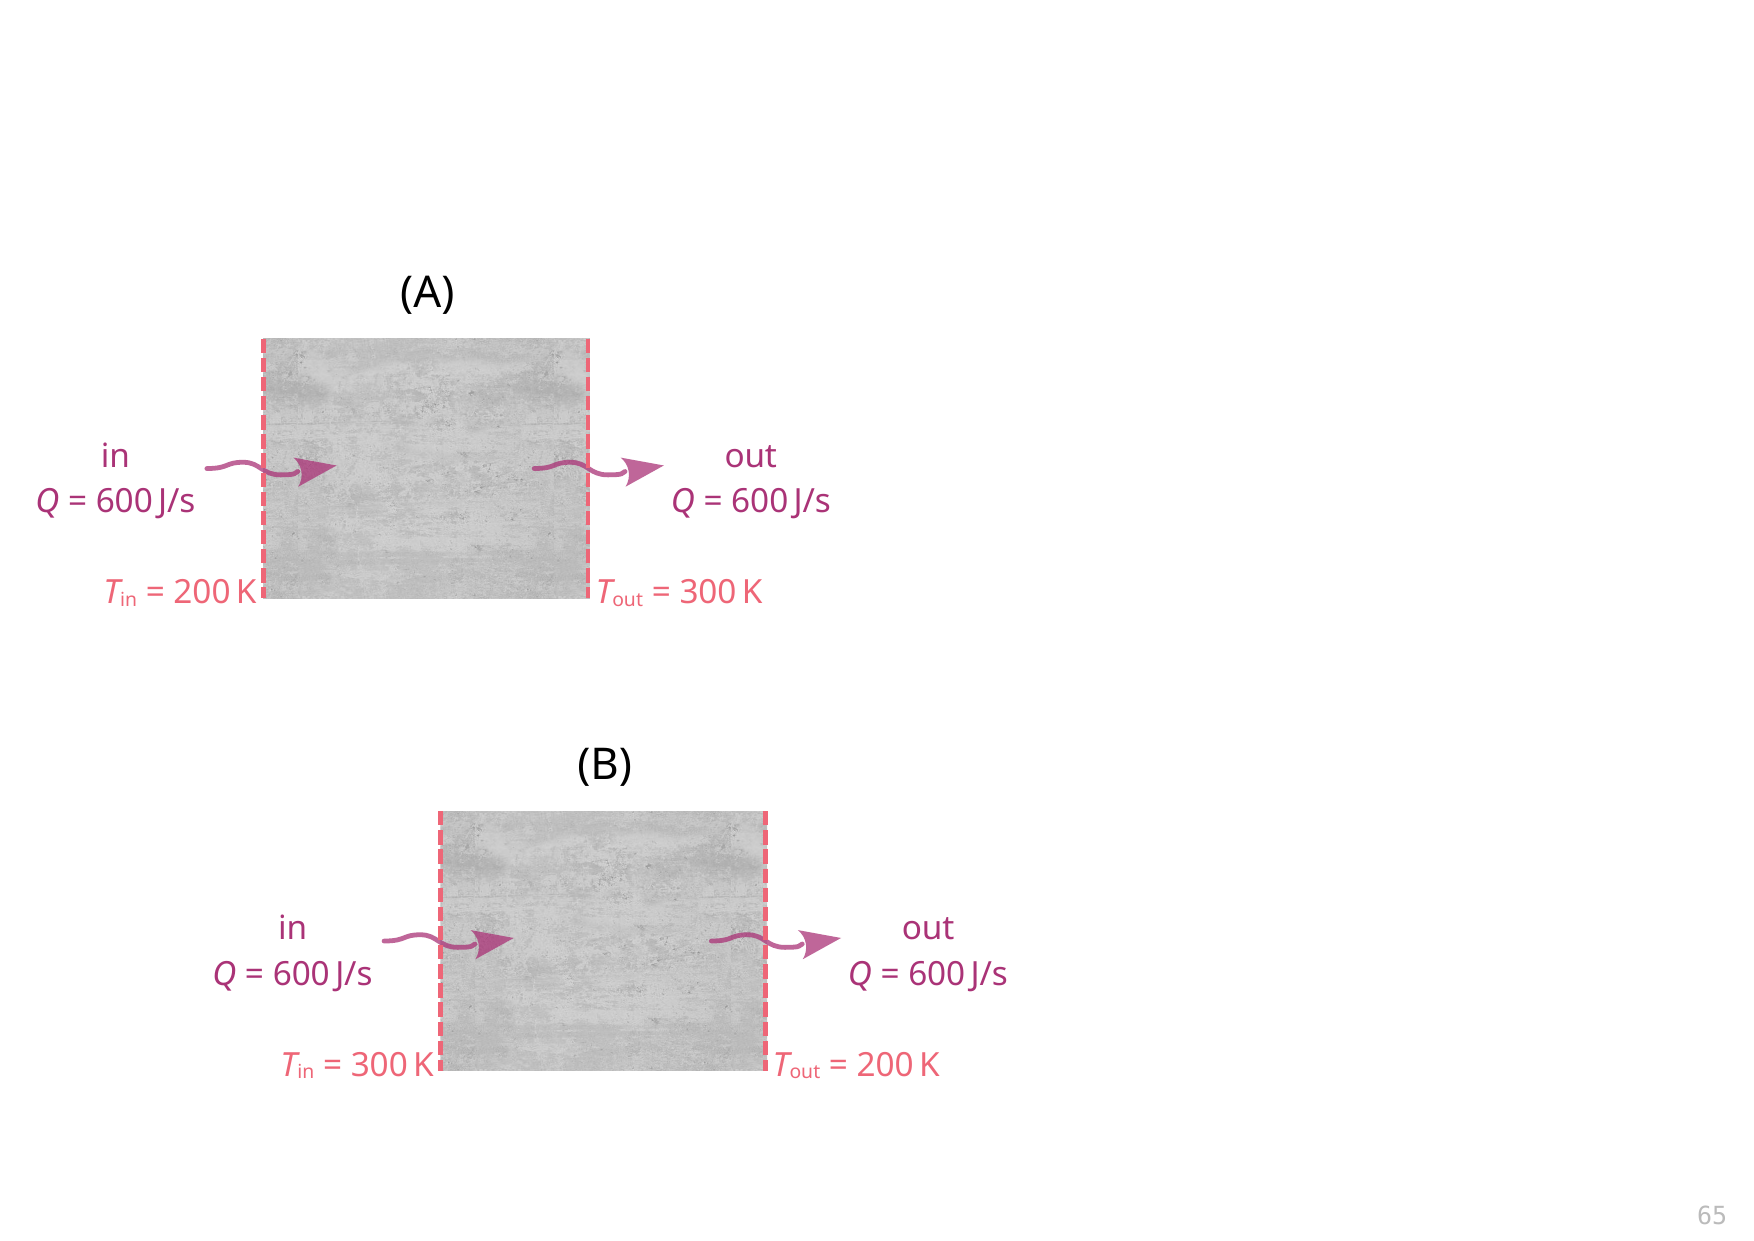

(A)
in
Q = 600 J/s
out
Q = 600 J/s
Tin = 200 K
Tout = 300 K
(B)
in
Q = 600 J/s
out
Q = 600 J/s
Tin = 300 K
Tout = 200 K